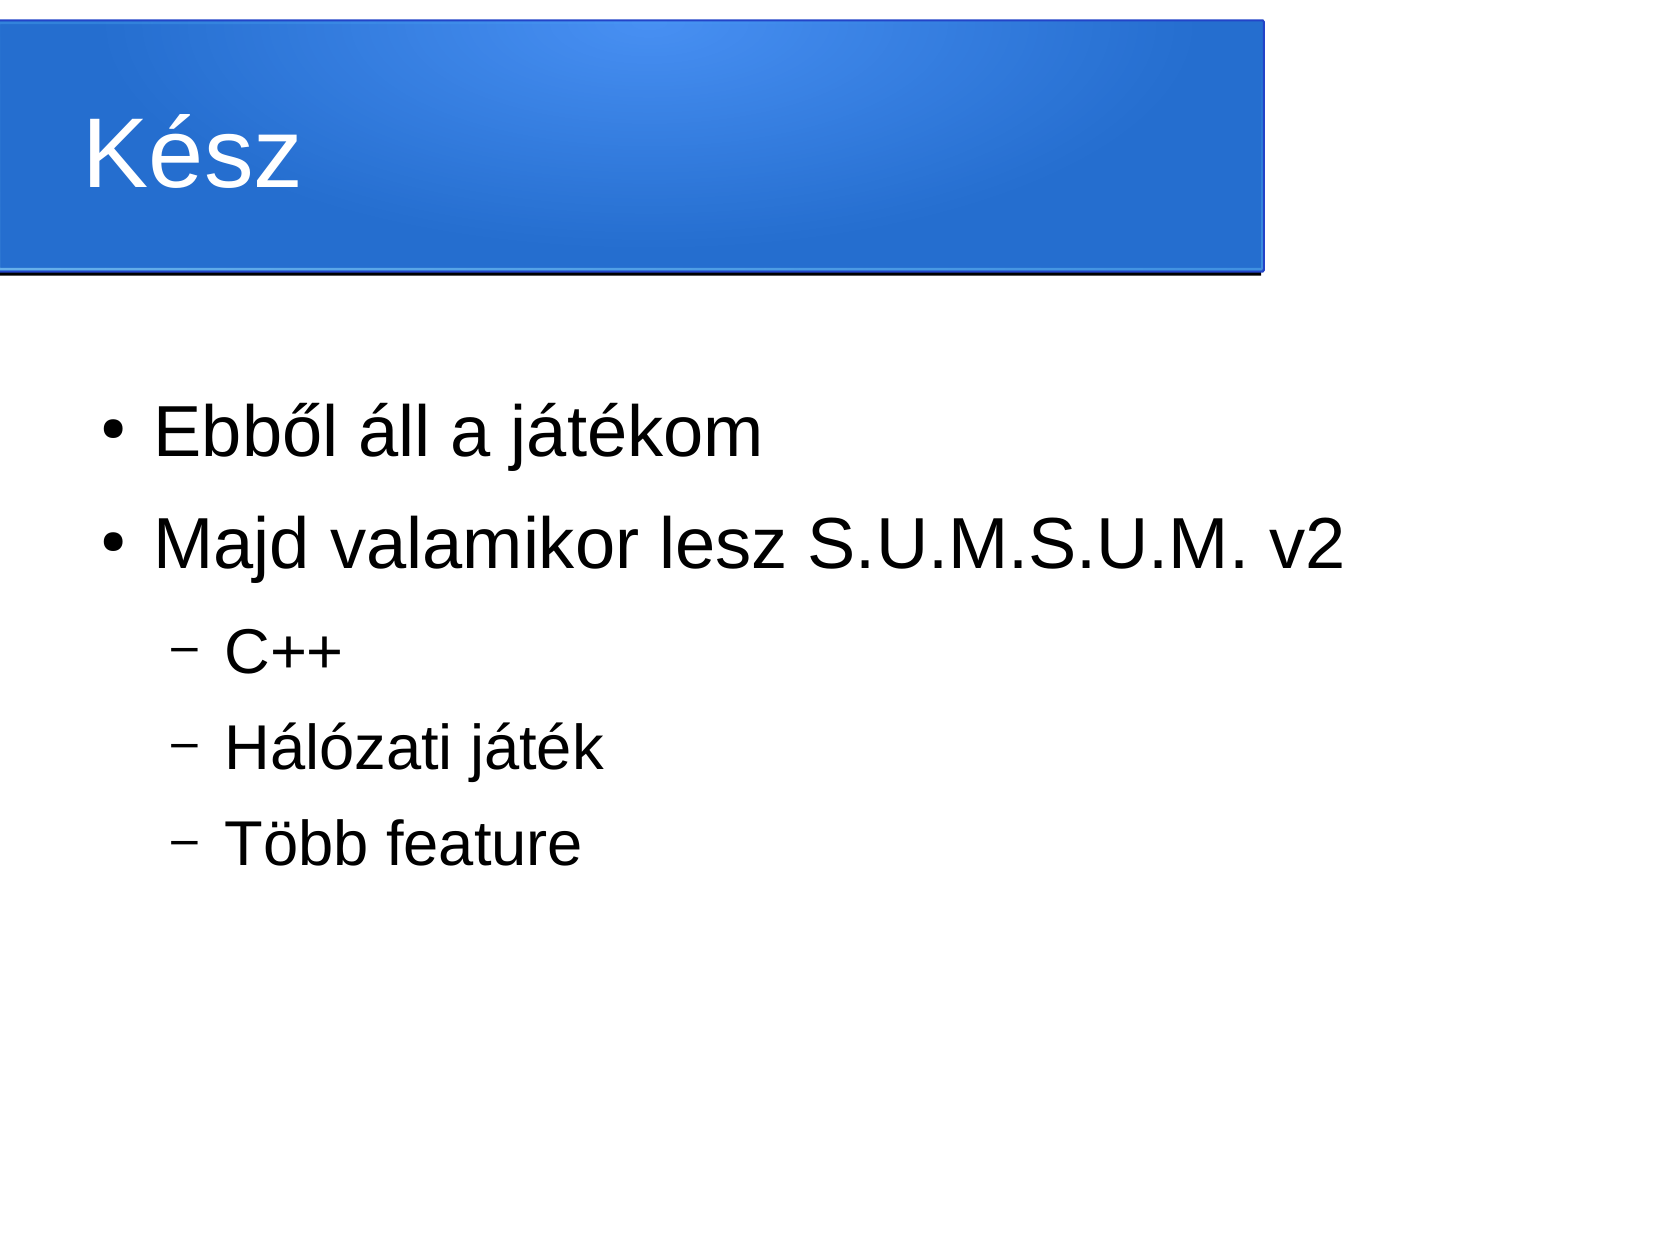

# Kész
Ebből áll a játékom
Majd valamikor lesz S.U.M.S.U.M. v2
C++
Hálózati játék
Több feature